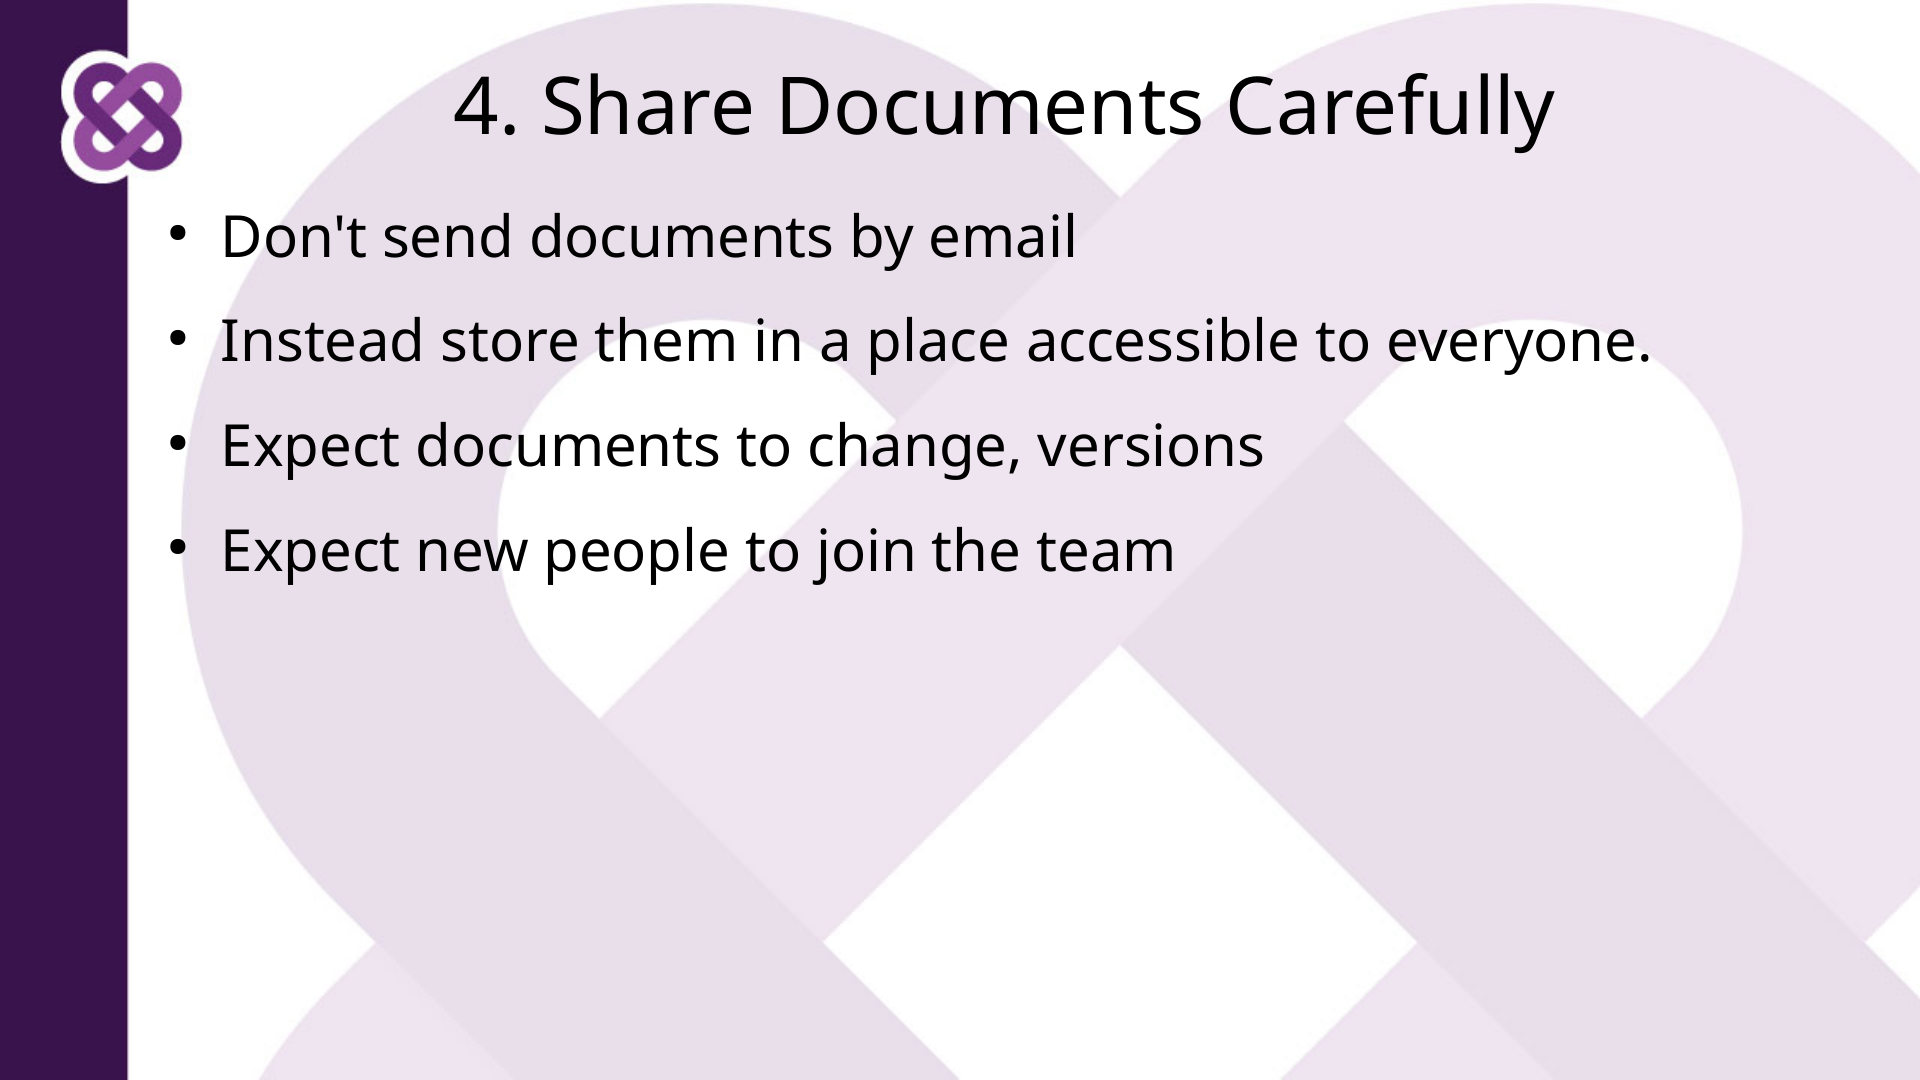

# 4. Share Documents Carefully
Don't send documents by email
Instead store them in a place accessible to everyone.
Expect documents to change, versions
Expect new people to join the team